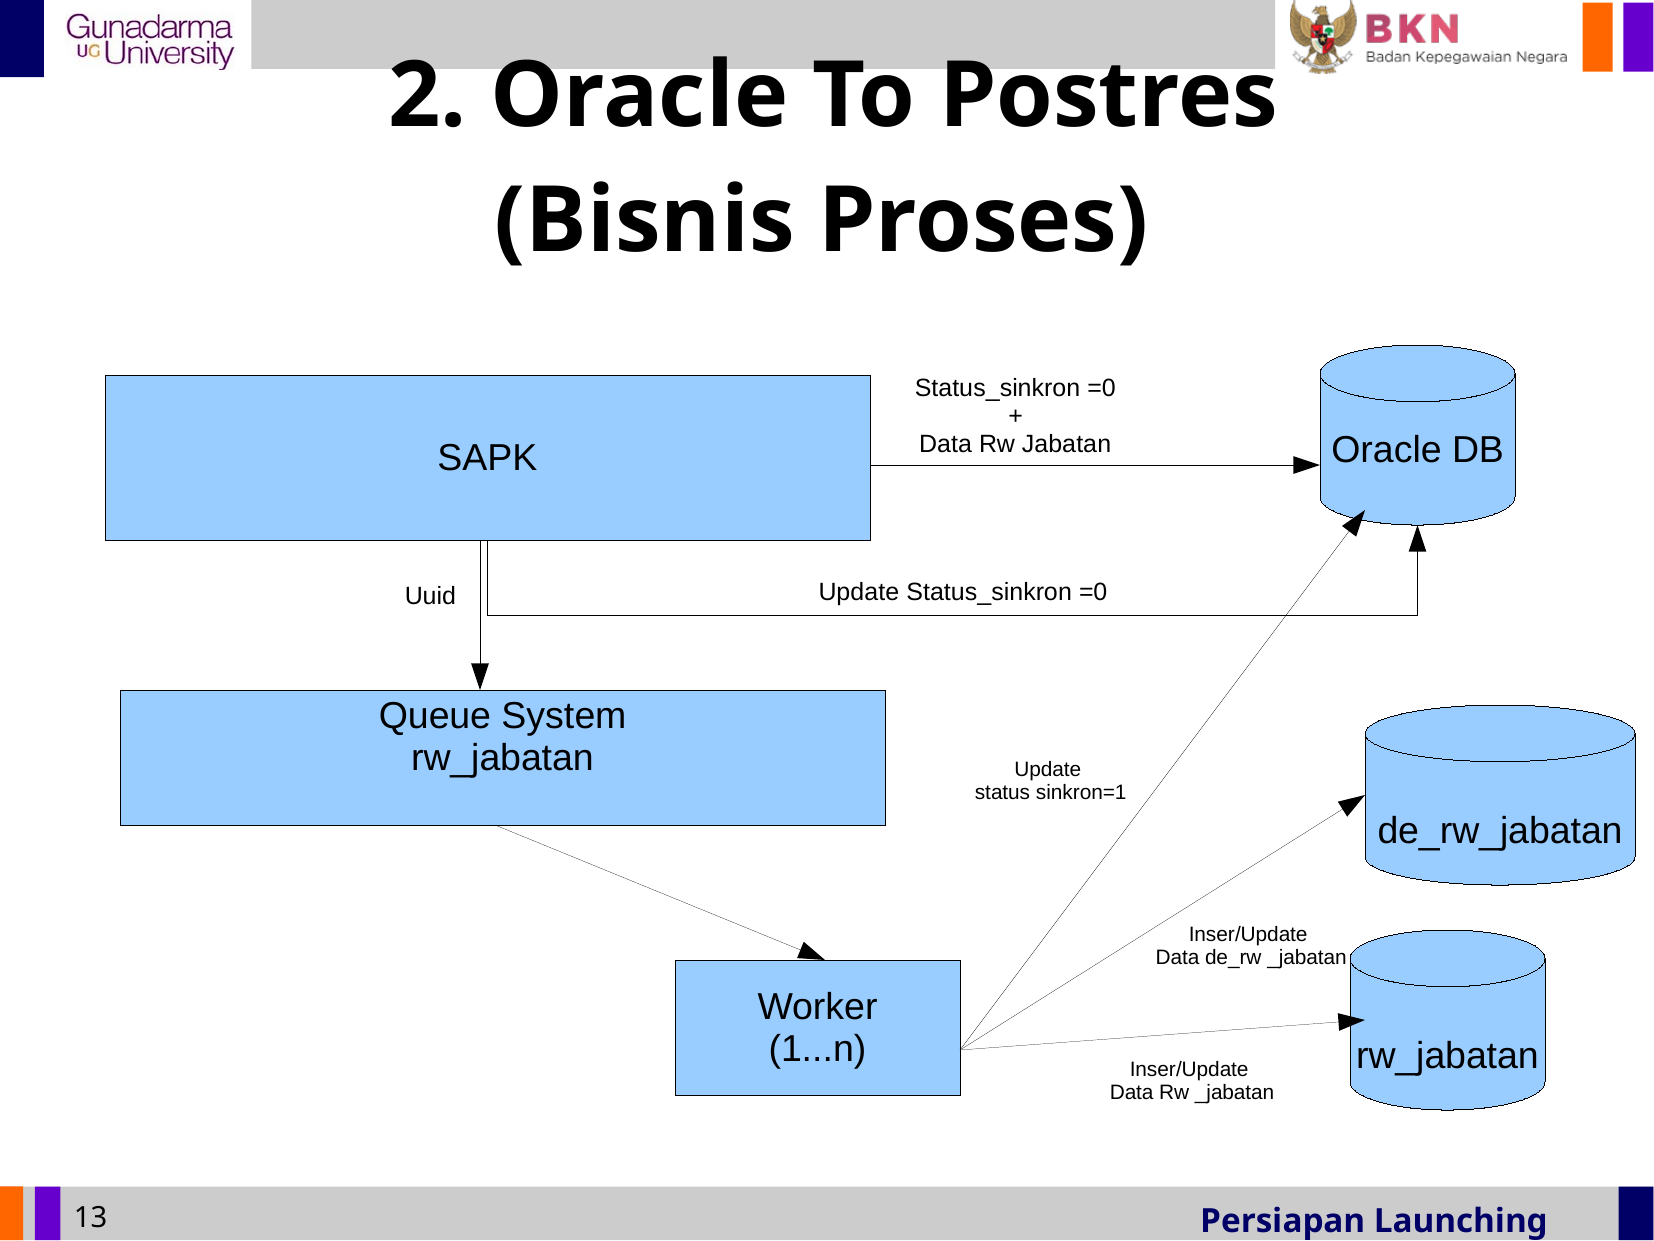

# 2. Oracle To Postres (Bisnis Proses)
Oracle DB
Status_sinkron =0
+
Data Rw Jabatan
SAPK
Update Status_sinkron =0
Uuid
Queue System
rw_jabatan
de_rw_jabatan
Update
status sinkron=1
Inser/Update
Data de_rw _jabatan
rw_jabatan
Worker
(1...n)
Inser/Update
Data Rw _jabatan